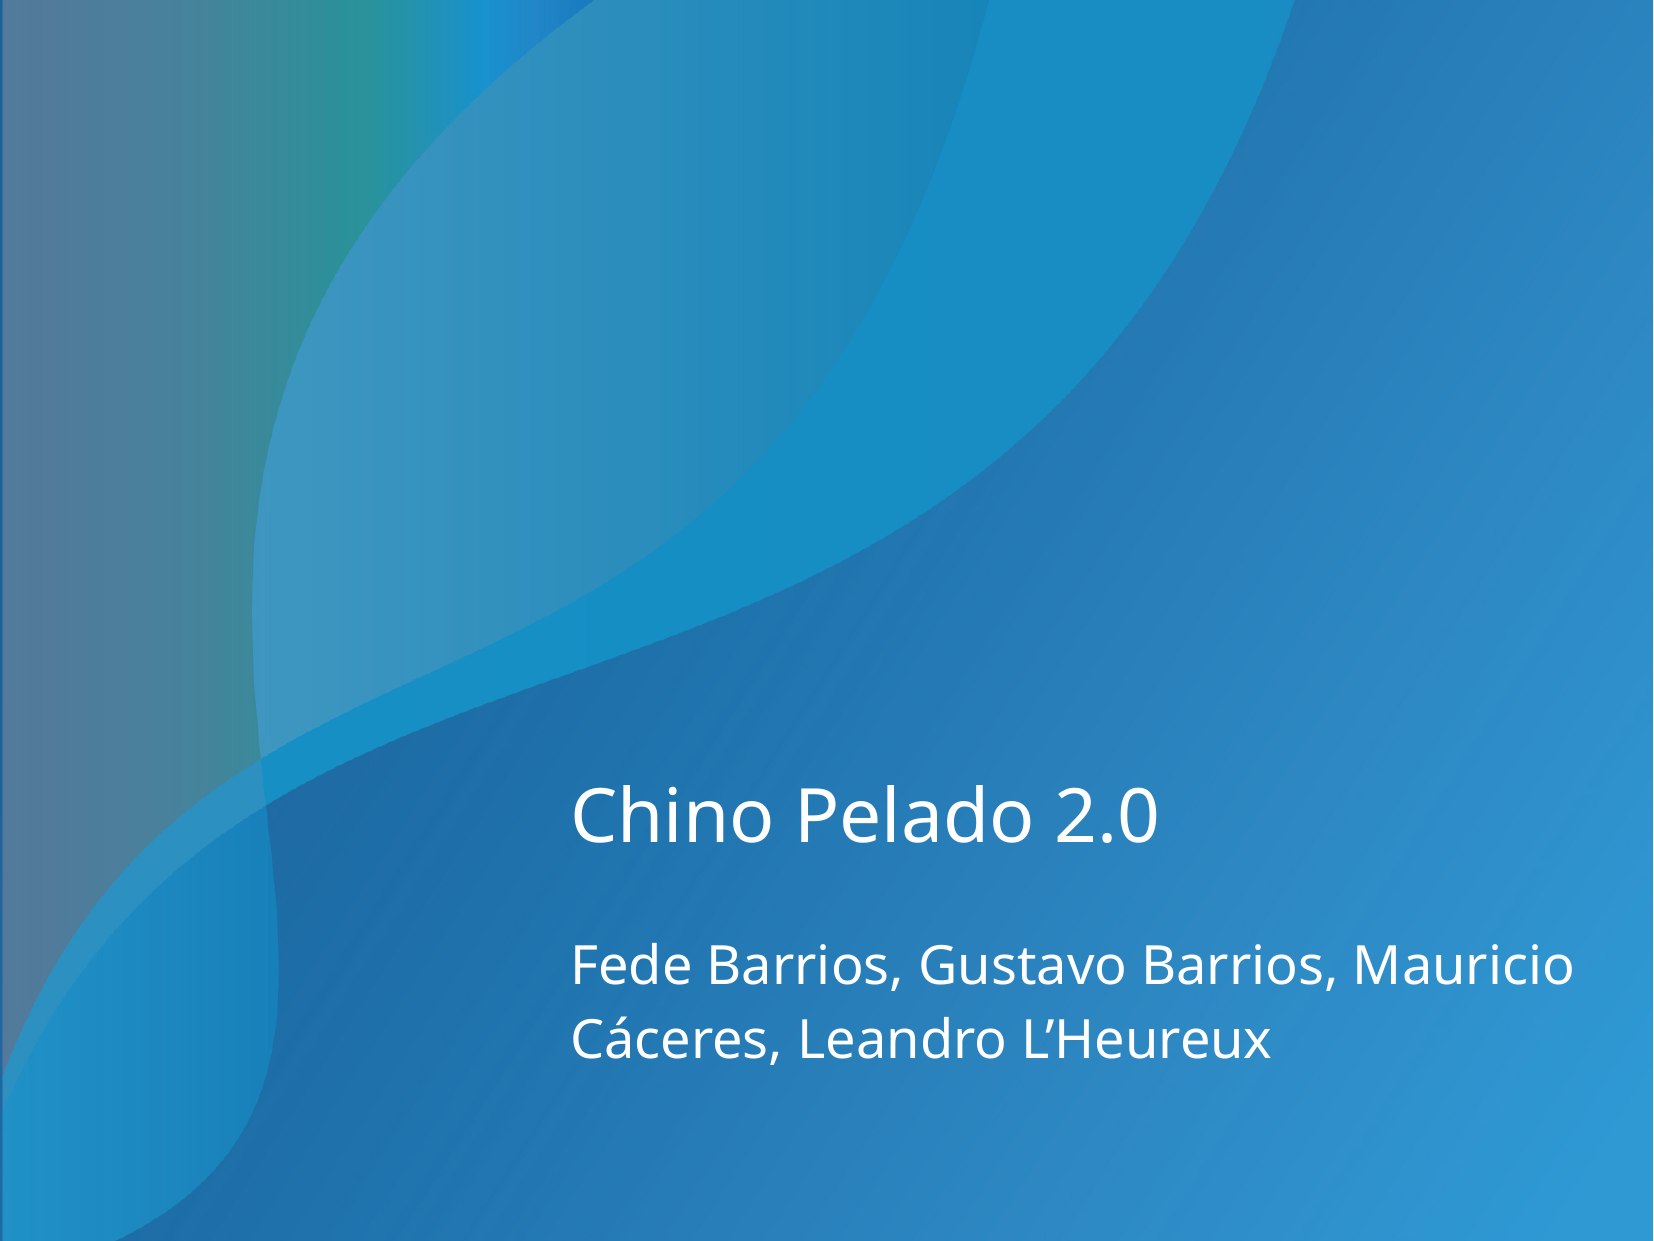

# Chino Pelado 2.0
Fede Barrios, Gustavo Barrios, Mauricio Cáceres, Leandro L’Heureux